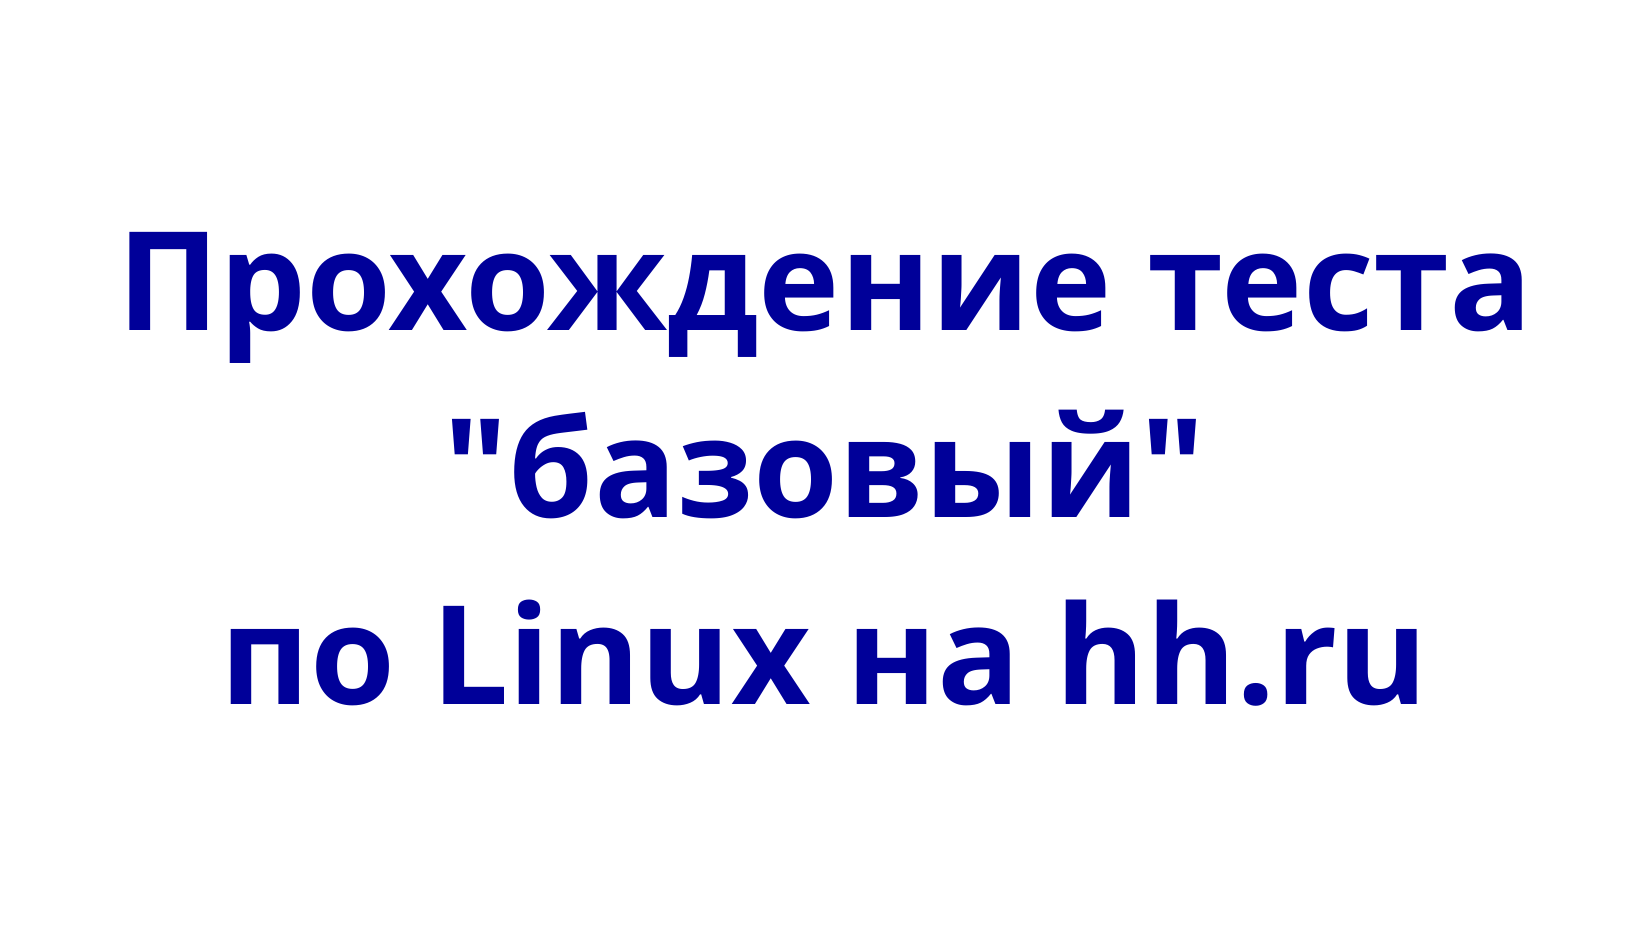

# Прохождение теста "базовый"
по Linux на hh.ru